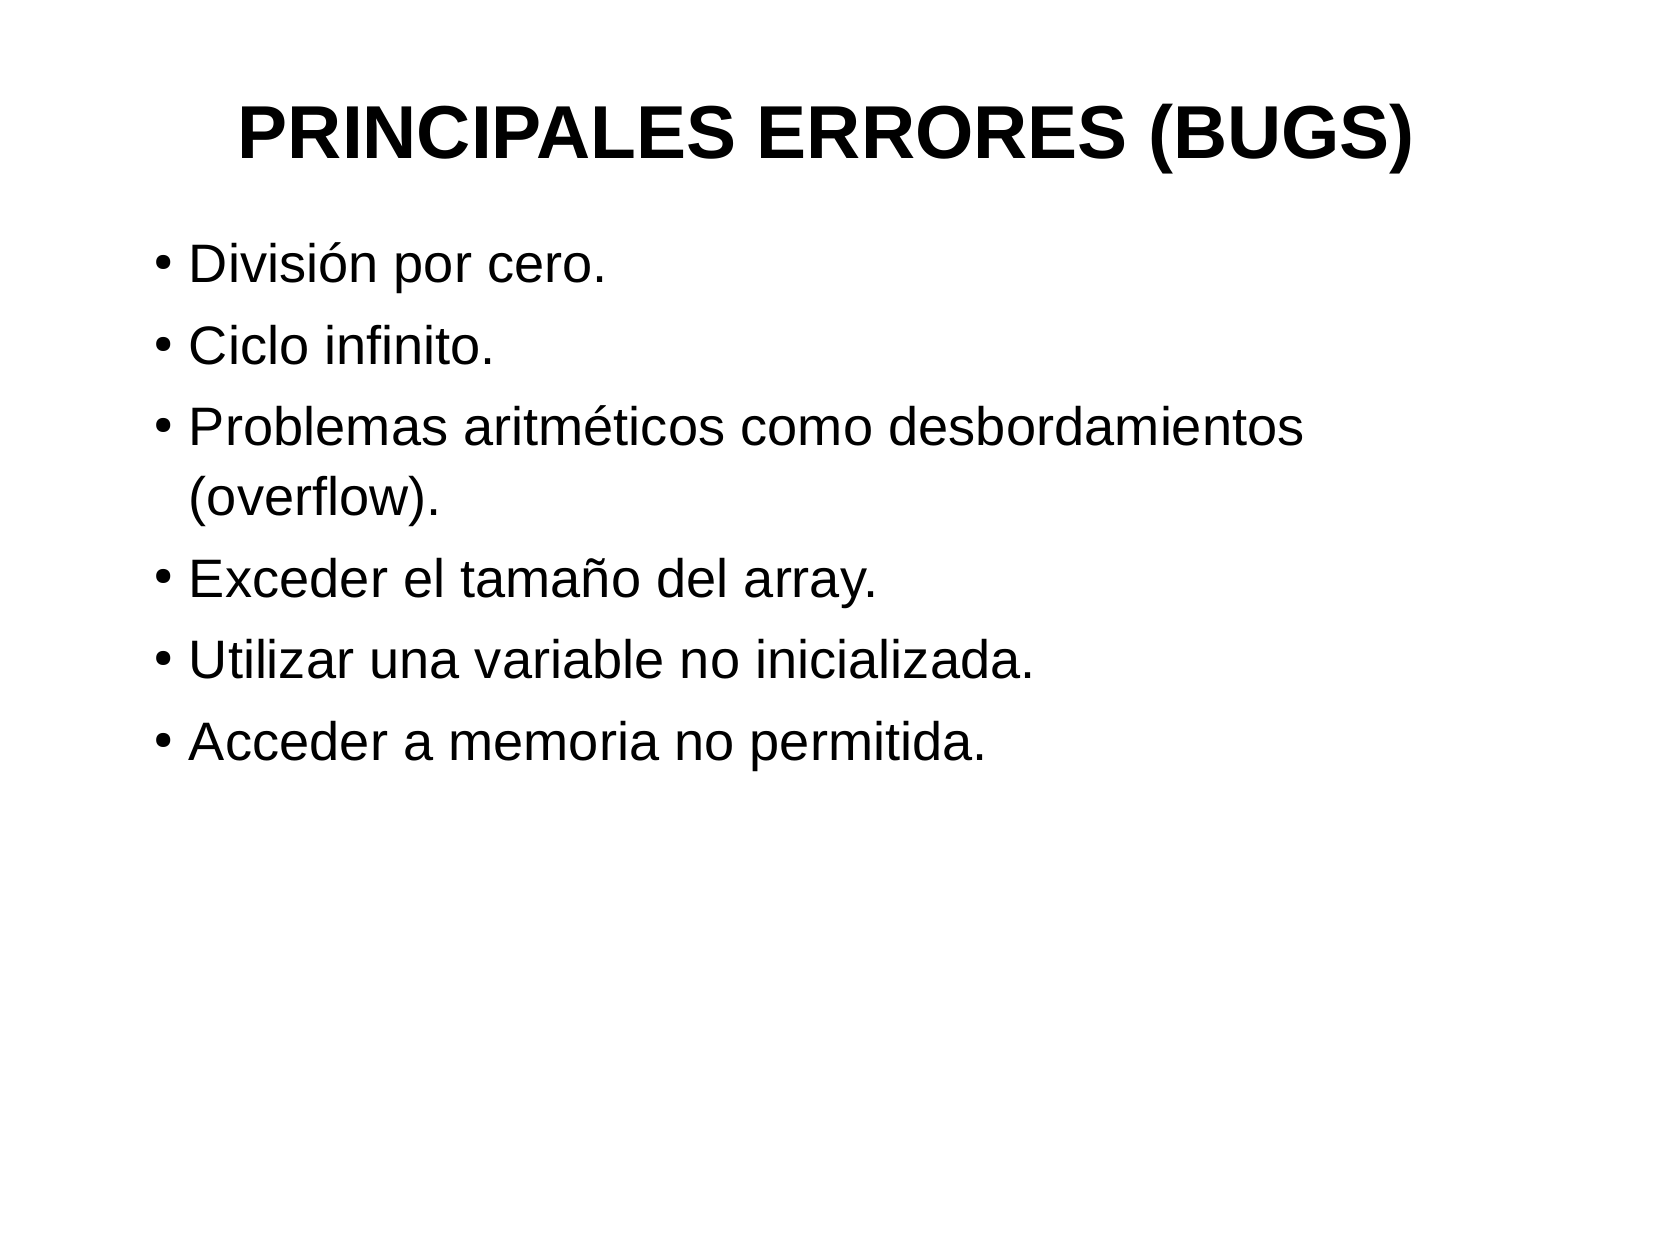

# PRINCIPALES ERRORES (BUGS)
División por cero.
Ciclo infinito.
Problemas aritméticos como desbordamientos (overflow).
Exceder el tamaño del array.
Utilizar una variable no inicializada.
Acceder a memoria no permitida.